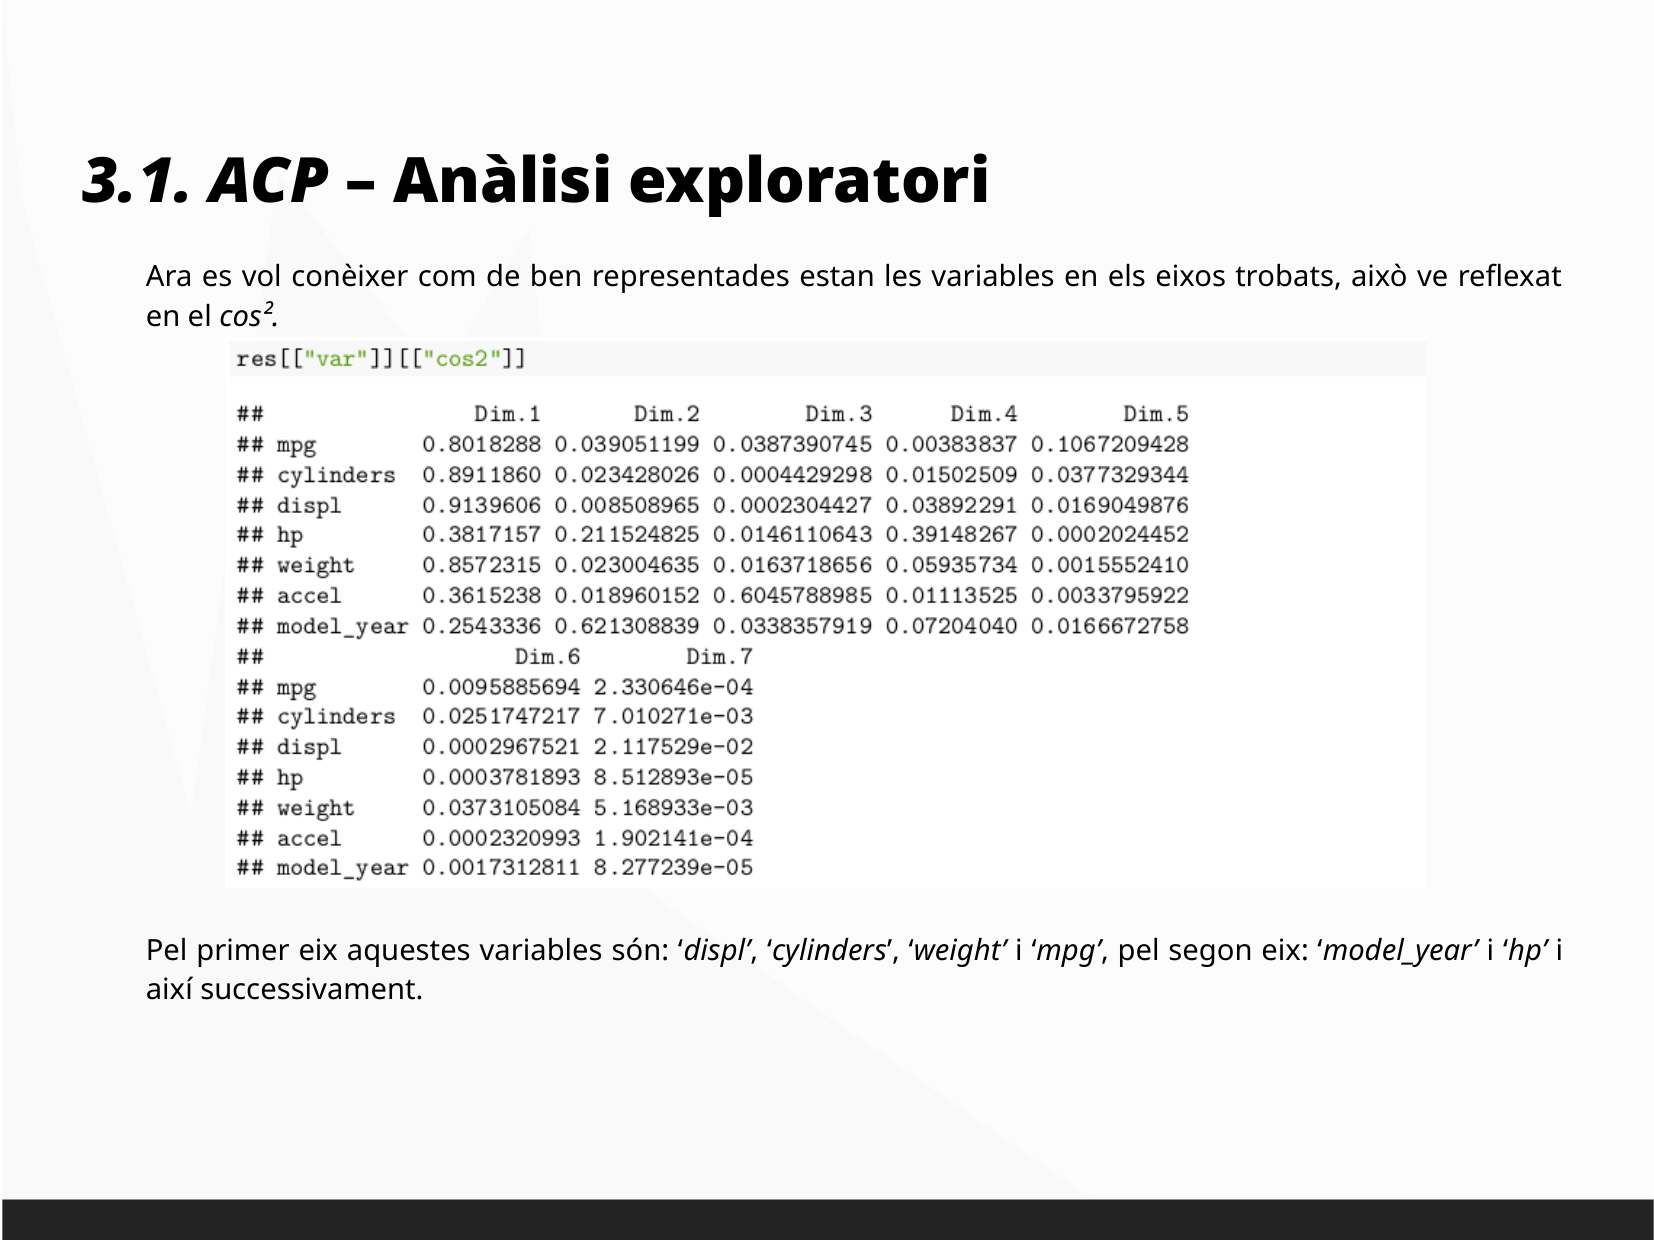

3.1. ACP – Anàlisi exploratori
# Ara es vol conèixer com de ben representades estan les variables en els eixos trobats, això ve reflexat en el cos².
Pel primer eix aquestes variables són: ‘displ’, ‘cylinders’, ‘weight’ i ‘mpg’, pel segon eix: ‘model_year’ i ‘hp’ i així successivament.